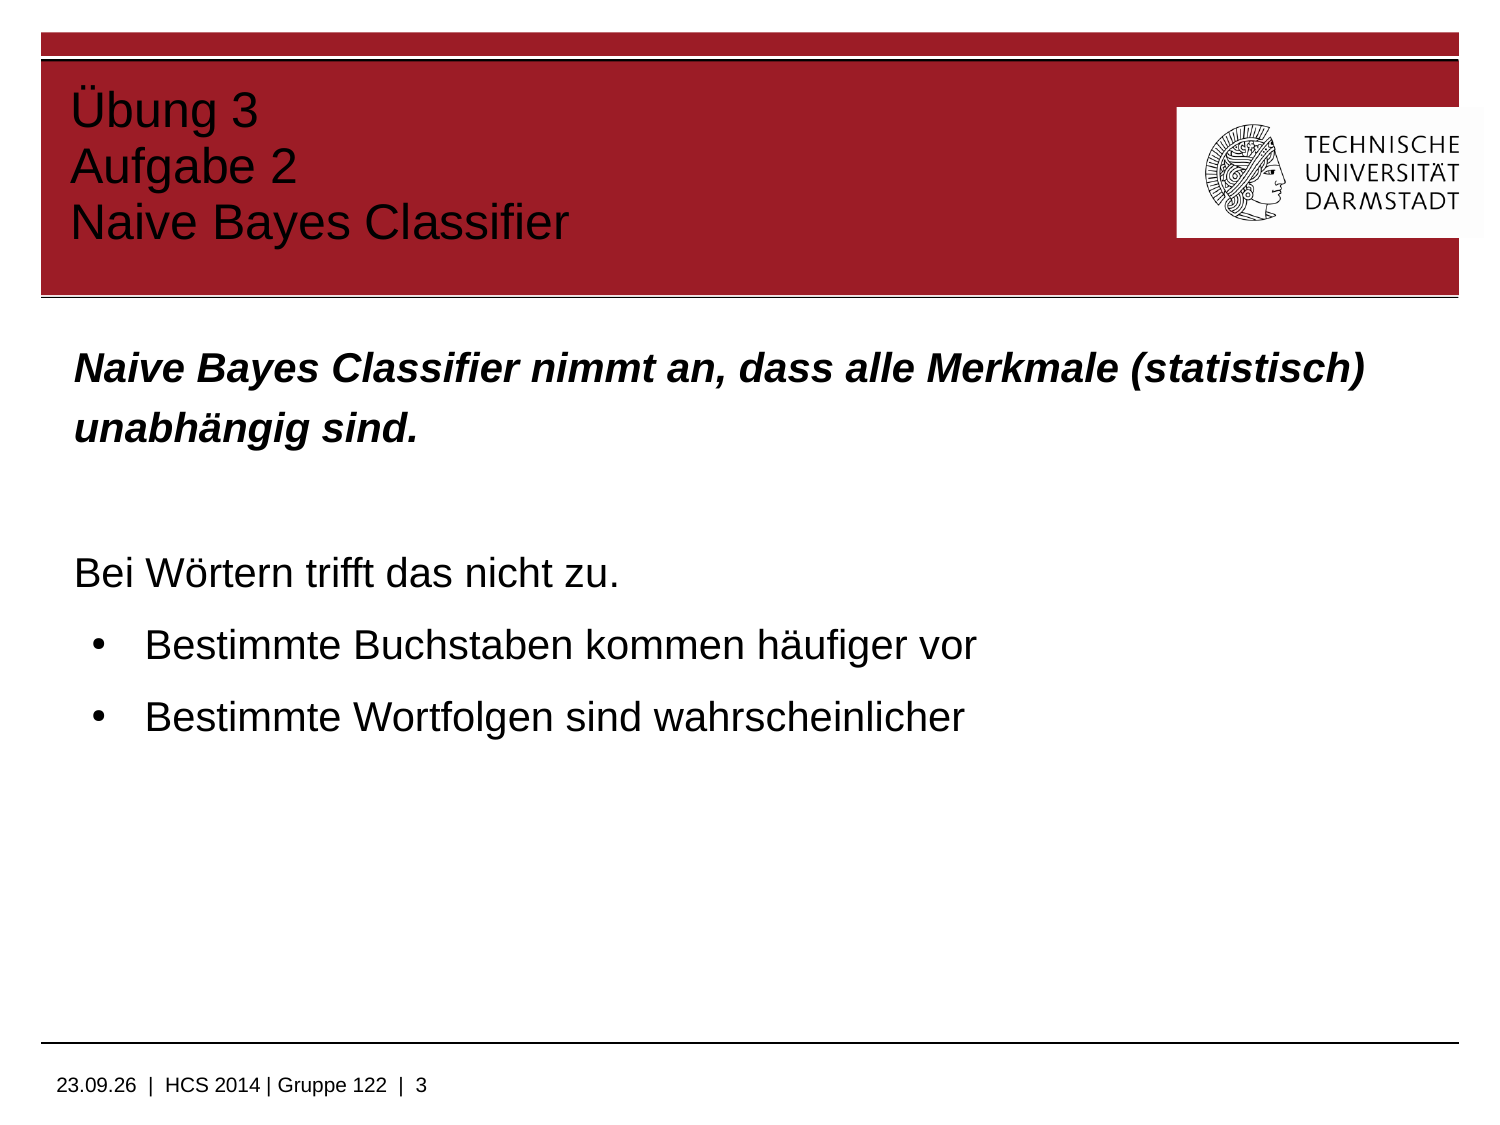

# Übung 3 Aufgabe 2 Naive Bayes Classifier
Naive Bayes Classifier nimmt an, dass alle Merkmale (statistisch) unabhängig sind.
Bei Wörtern trifft das nicht zu.
Bestimmte Buchstaben kommen häufiger vor
Bestimmte Wortfolgen sind wahrscheinlicher